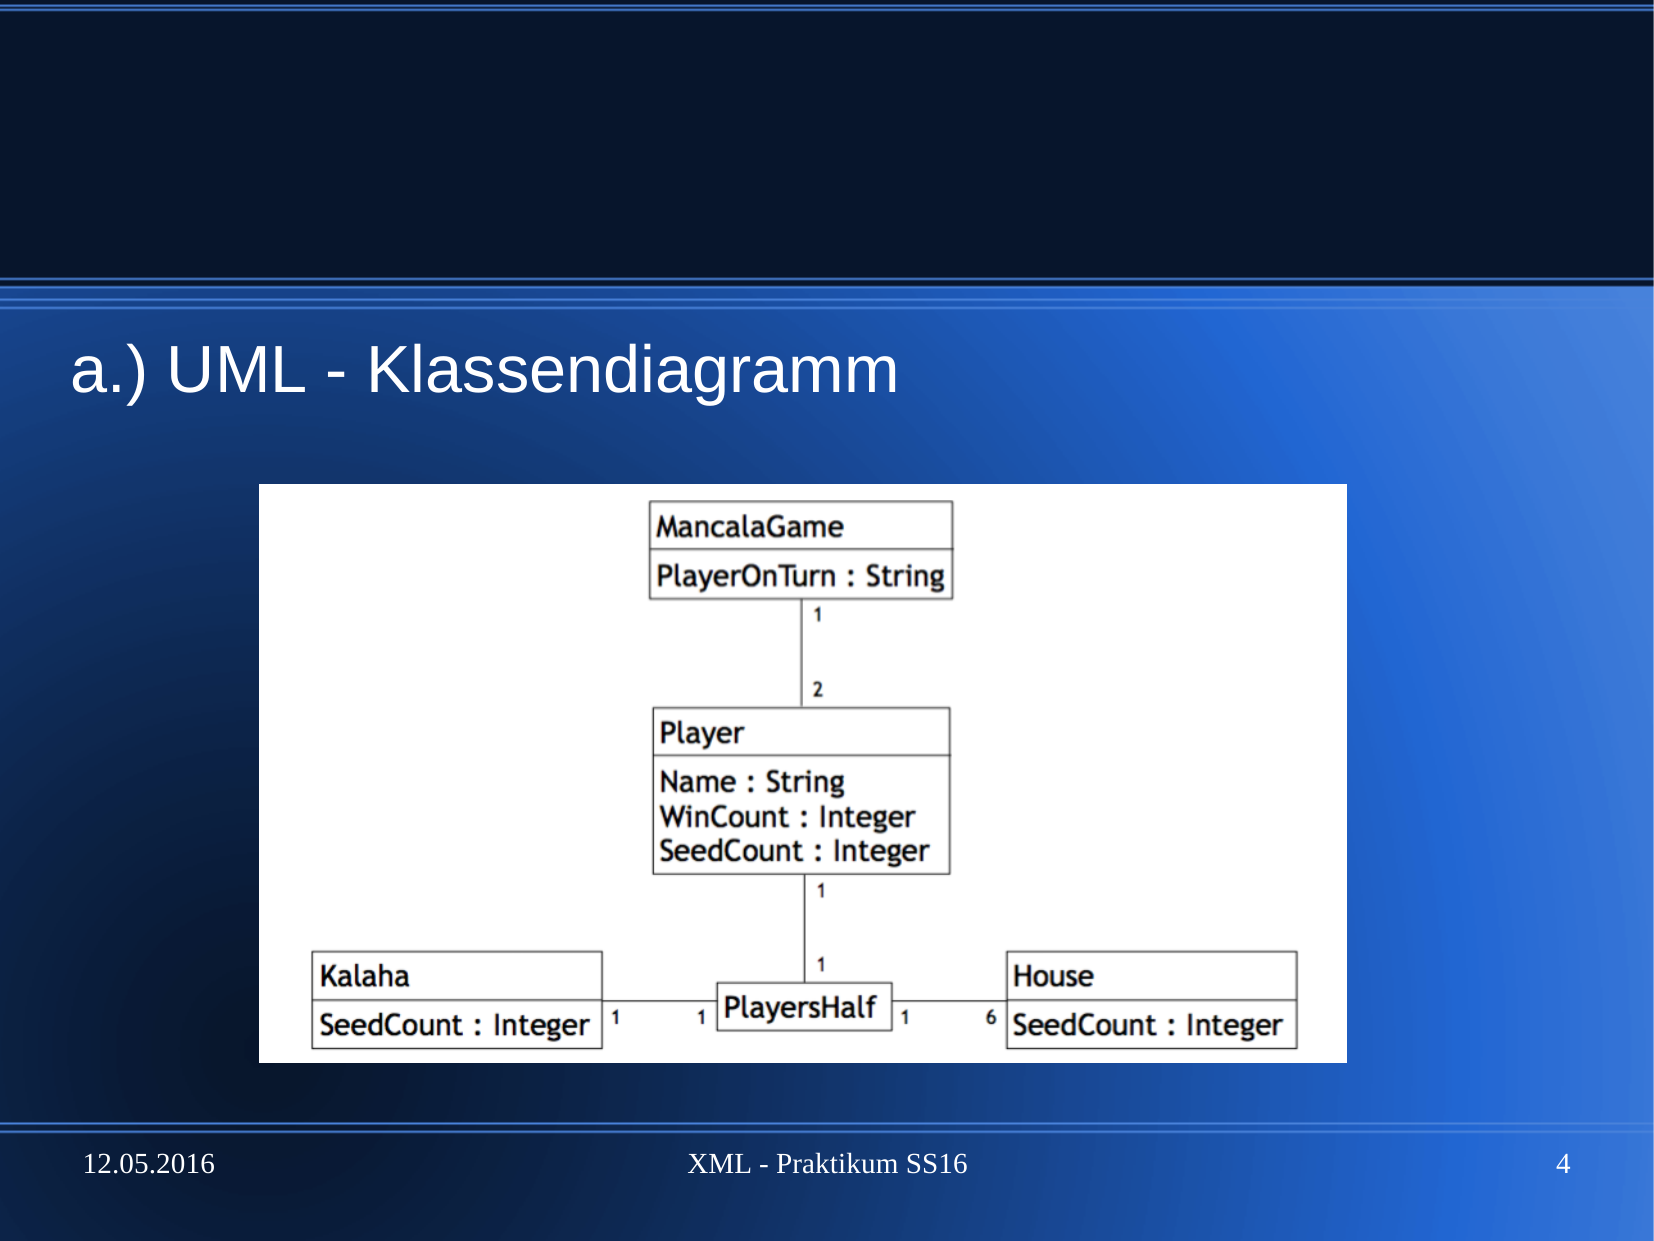

# a.) UML - Klassendiagramm
12.05.2016
XML - Praktikum SS16
4